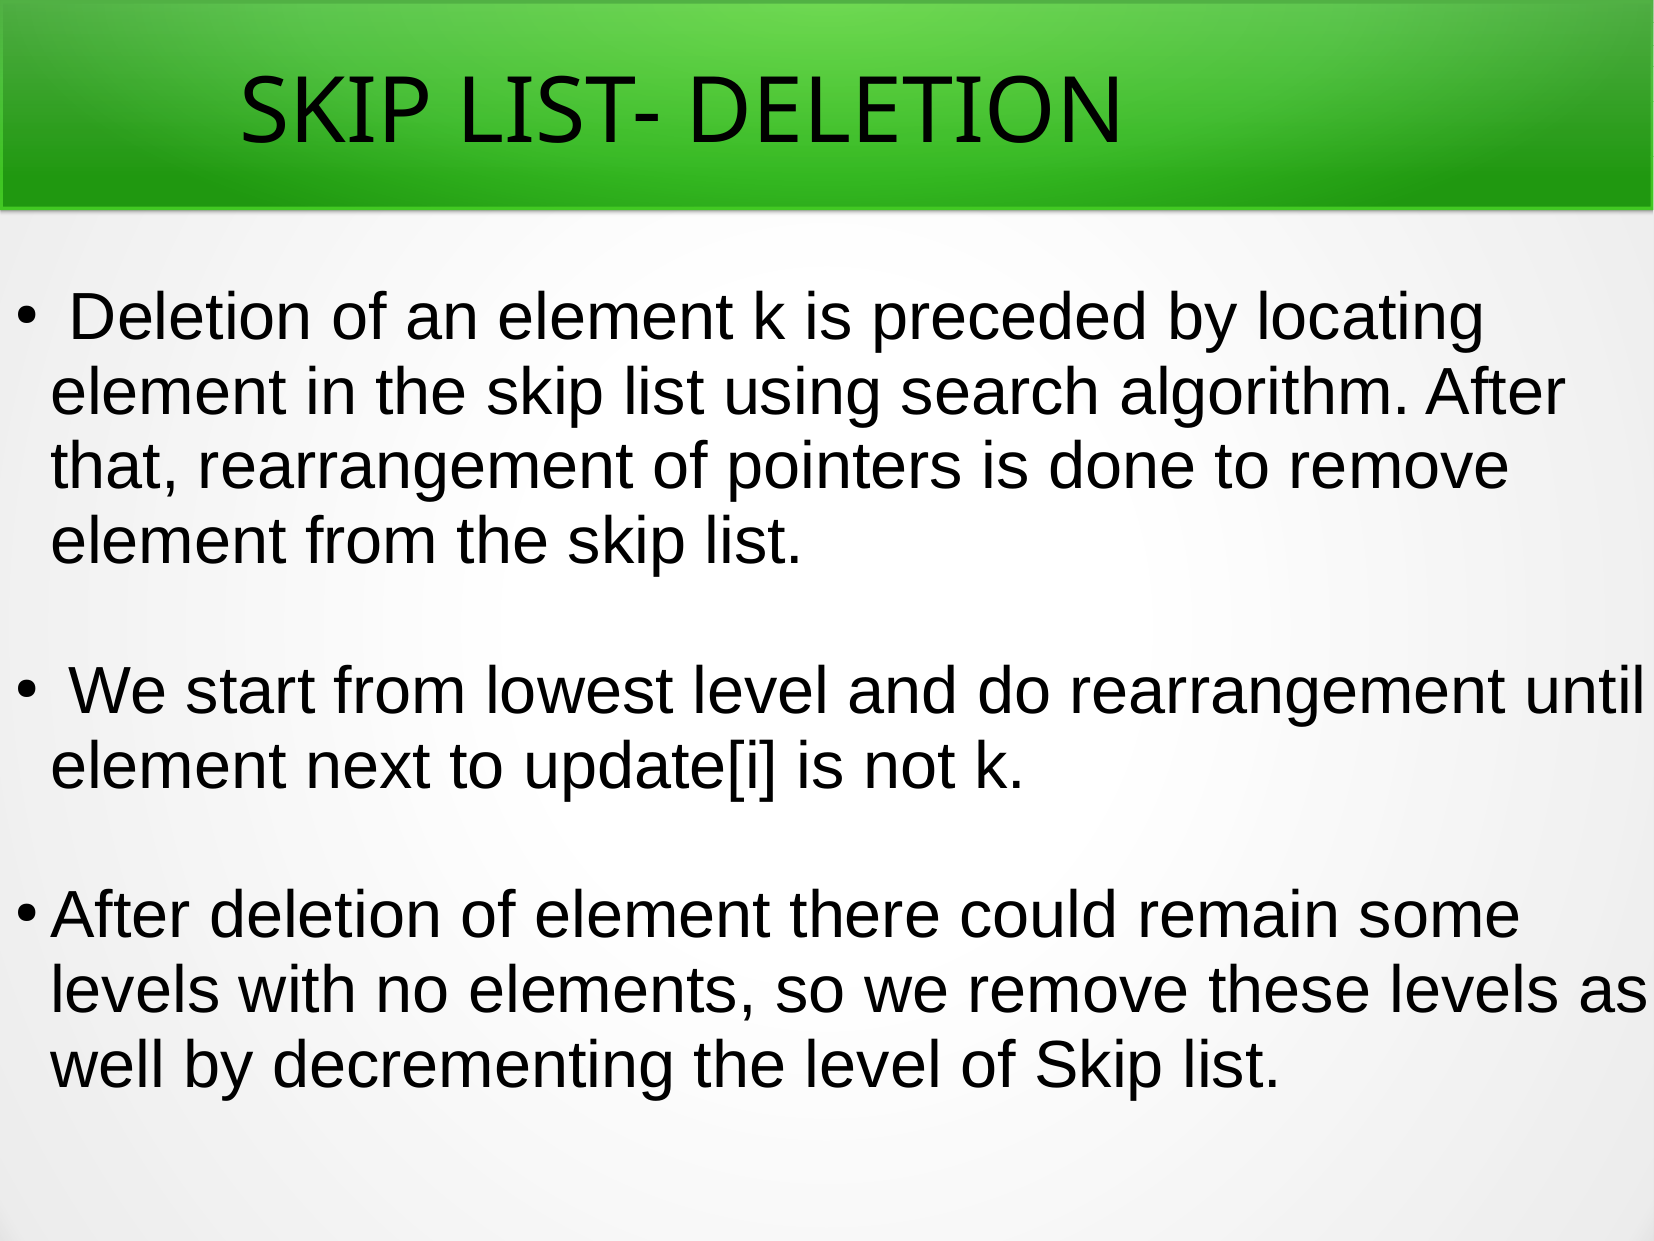

SKIP LIST- DELETION
 Deletion of an element k is preceded by locating element in the skip list using search algorithm. After that, rearrangement of pointers is done to remove element from the skip list.
 We start from lowest level and do rearrangement until element next to update[i] is not k.
After deletion of element there could remain some levels with no elements, so we remove these levels as well by decrementing the level of Skip list.